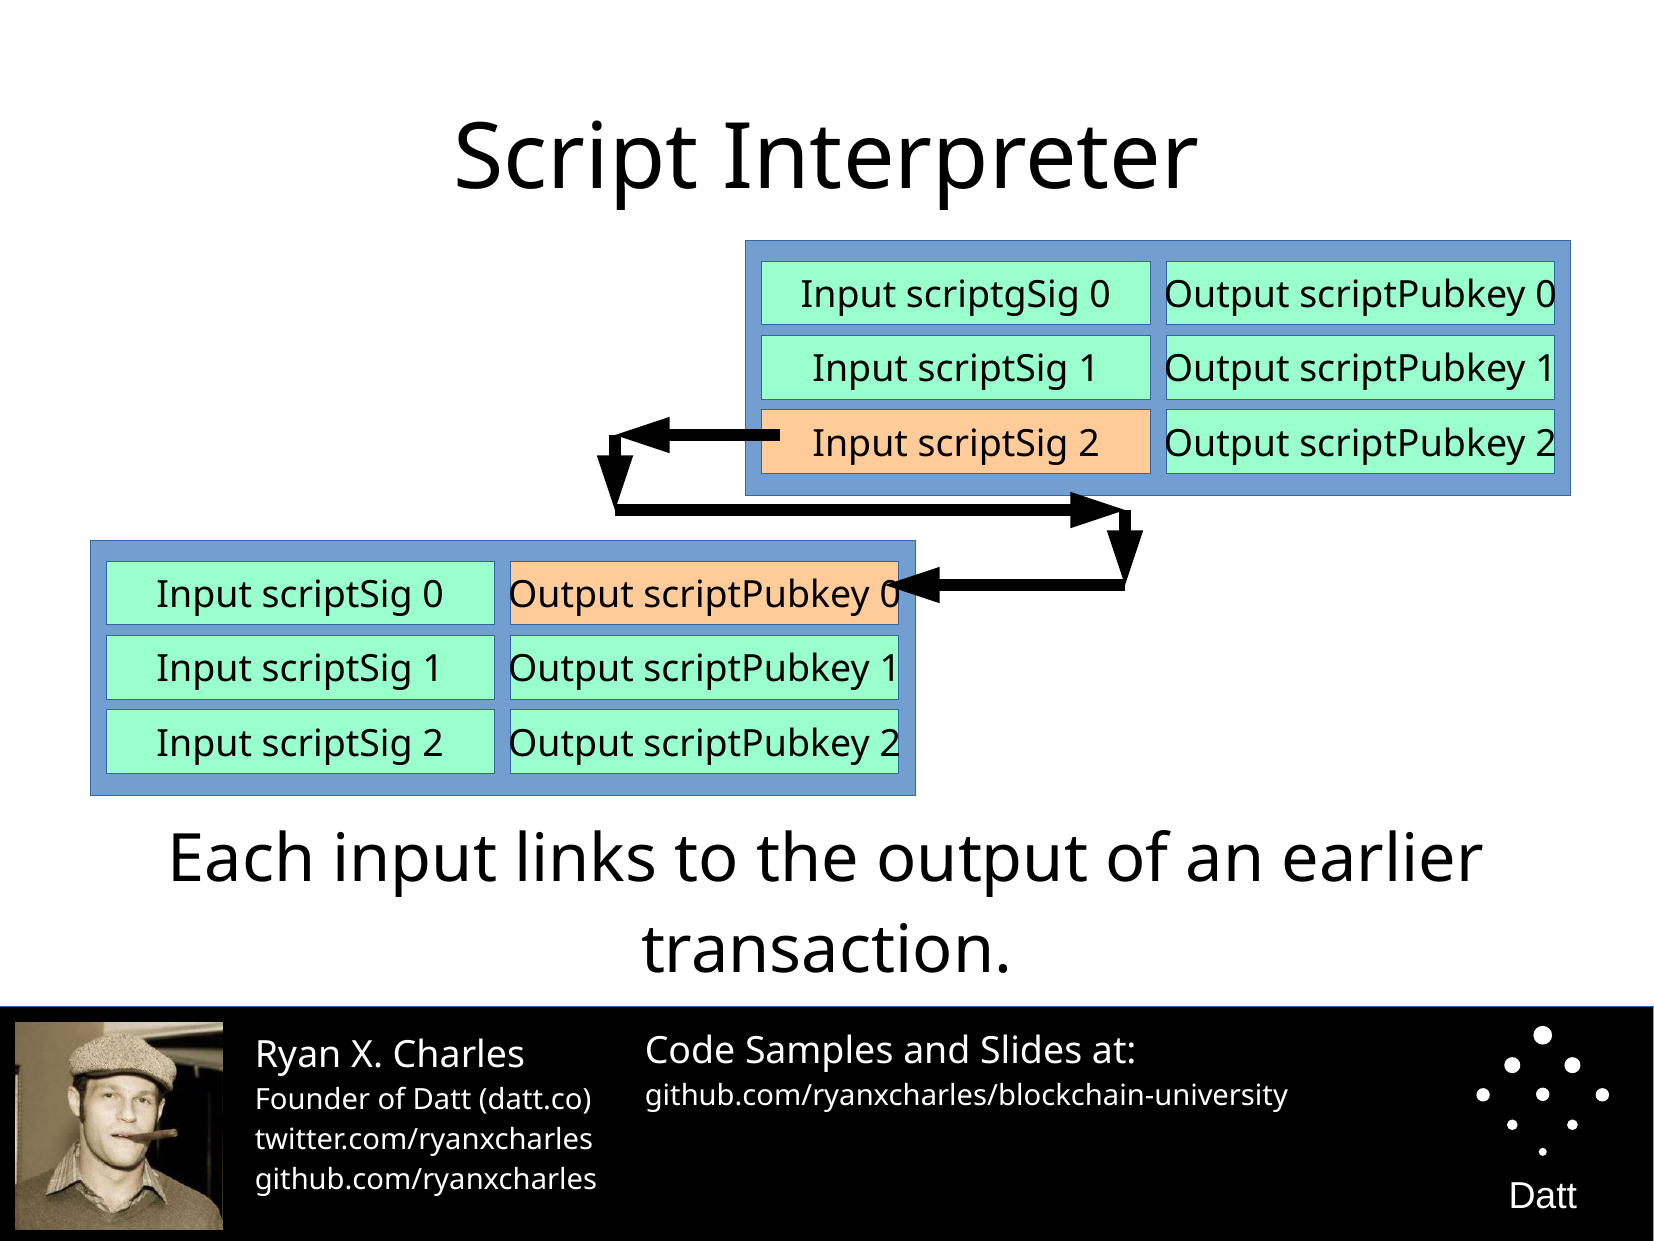

Script Interpreter
Input scriptgSig 0
Output scriptPubkey 0
Input scriptSig 1
Output scriptPubkey 1
Input scriptSig 2
Output scriptPubkey 2
Input scriptSig 0
Output scriptPubkey 0
Input scriptSig 1
Output scriptPubkey 1
Input scriptSig 2
Output scriptPubkey 2
# Each input links to the output of an earlier transaction.
Code Samples and Slides at:
github.com/ryanxcharles/blockchain-university
Ryan X. Charles
Founder of Datt (datt.co)
twitter.com/ryanxcharles
github.com/ryanxcharles
Datt